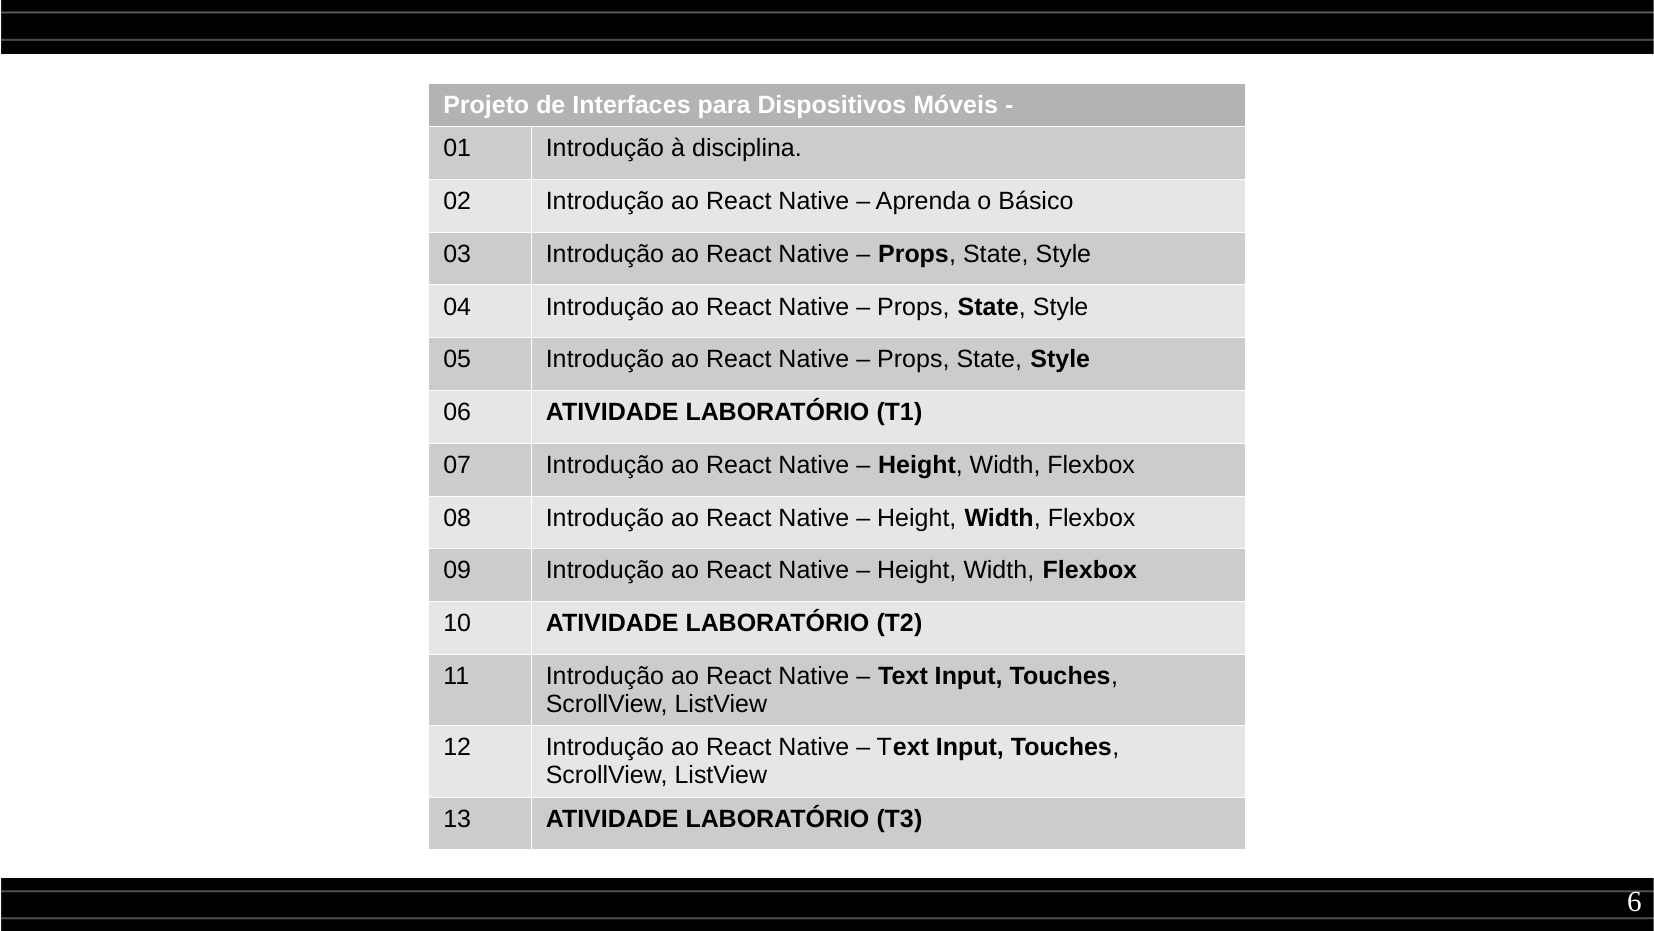

| Projeto de Interfaces para Dispositivos Móveis - | |
| --- | --- |
| 01 | Introdução à disciplina. |
| 02 | Introdução ao React Native – Aprenda o Básico |
| 03 | Introdução ao React Native – Props, State, Style |
| 04 | Introdução ao React Native – Props, State, Style |
| 05 | Introdução ao React Native – Props, State, Style |
| 06 | ATIVIDADE LABORATÓRIO (T1) |
| 07 | Introdução ao React Native – Height, Width, Flexbox |
| 08 | Introdução ao React Native – Height, Width, Flexbox |
| 09 | Introdução ao React Native – Height, Width, Flexbox |
| 10 | ATIVIDADE LABORATÓRIO (T2) |
| 11 | Introdução ao React Native – Text Input, Touches, ScrollView, ListView |
| 12 | Introdução ao React Native – Text Input, Touches, ScrollView, ListView |
| 13 | ATIVIDADE LABORATÓRIO (T3) |